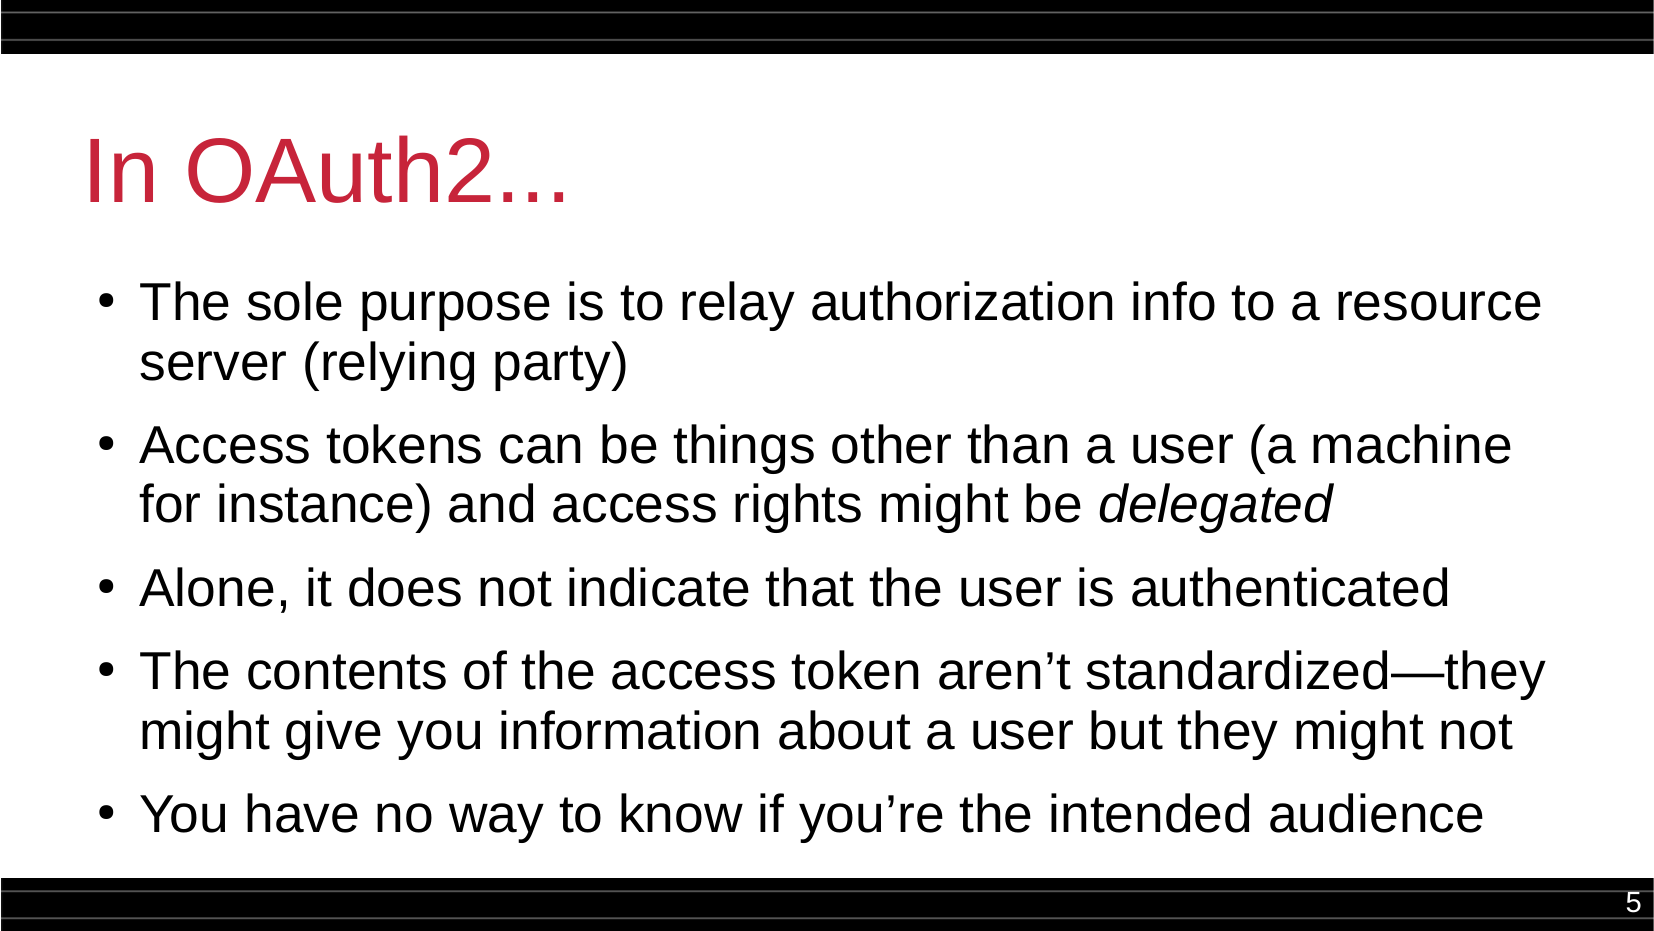

# In OAuth2...
The sole purpose is to relay authorization info to a resource server (relying party)
Access tokens can be things other than a user (a machine for instance) and access rights might be delegated
Alone, it does not indicate that the user is authenticated
The contents of the access token aren’t standardized—they might give you information about a user but they might not
You have no way to know if you’re the intended audience